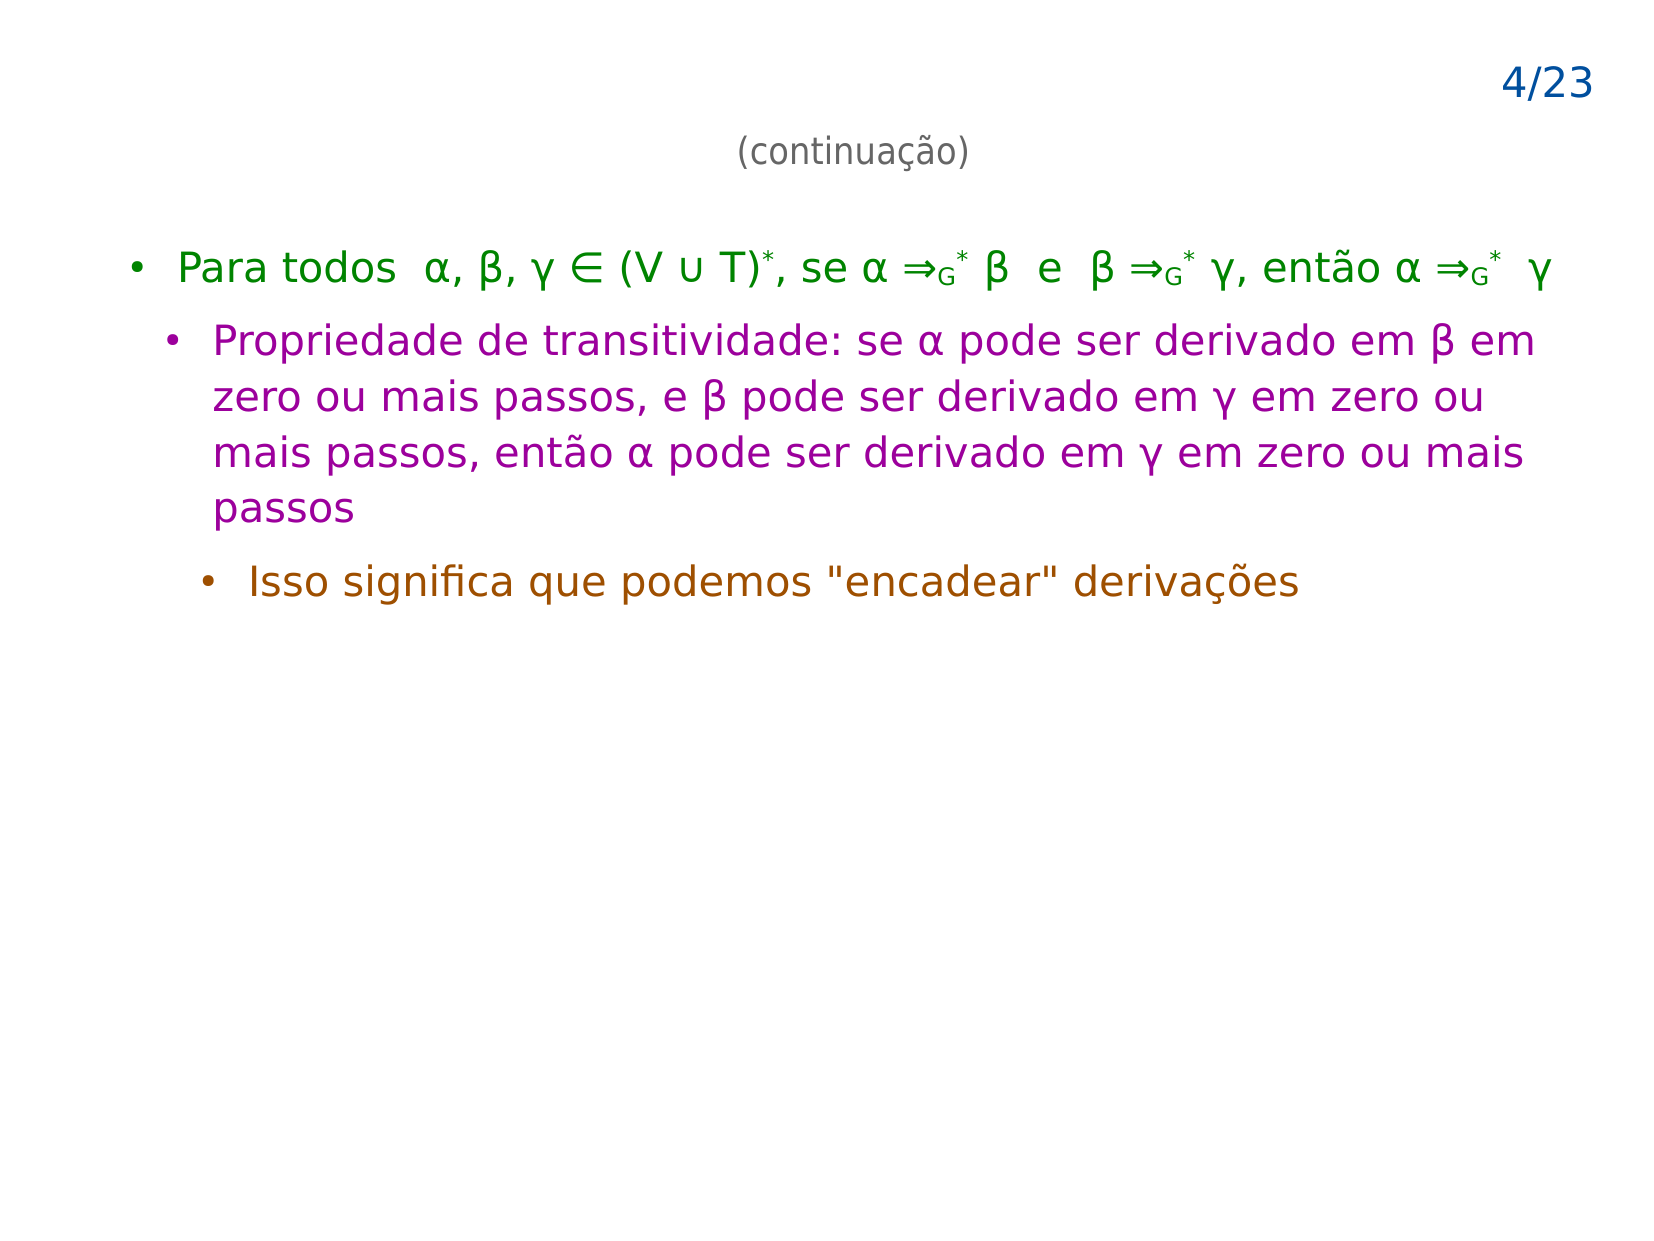

#
4
(continuação)
Para todos α, β, γ ∈ (V ∪ T)*, se α ⇒G* β e β ⇒G* γ, então α ⇒G* γ
Propriedade de transitividade: se α pode ser derivado em β em zero ou mais passos, e β pode ser derivado em γ em zero ou mais passos, então α pode ser derivado em γ em zero ou mais passos
Isso significa que podemos "encadear" derivações